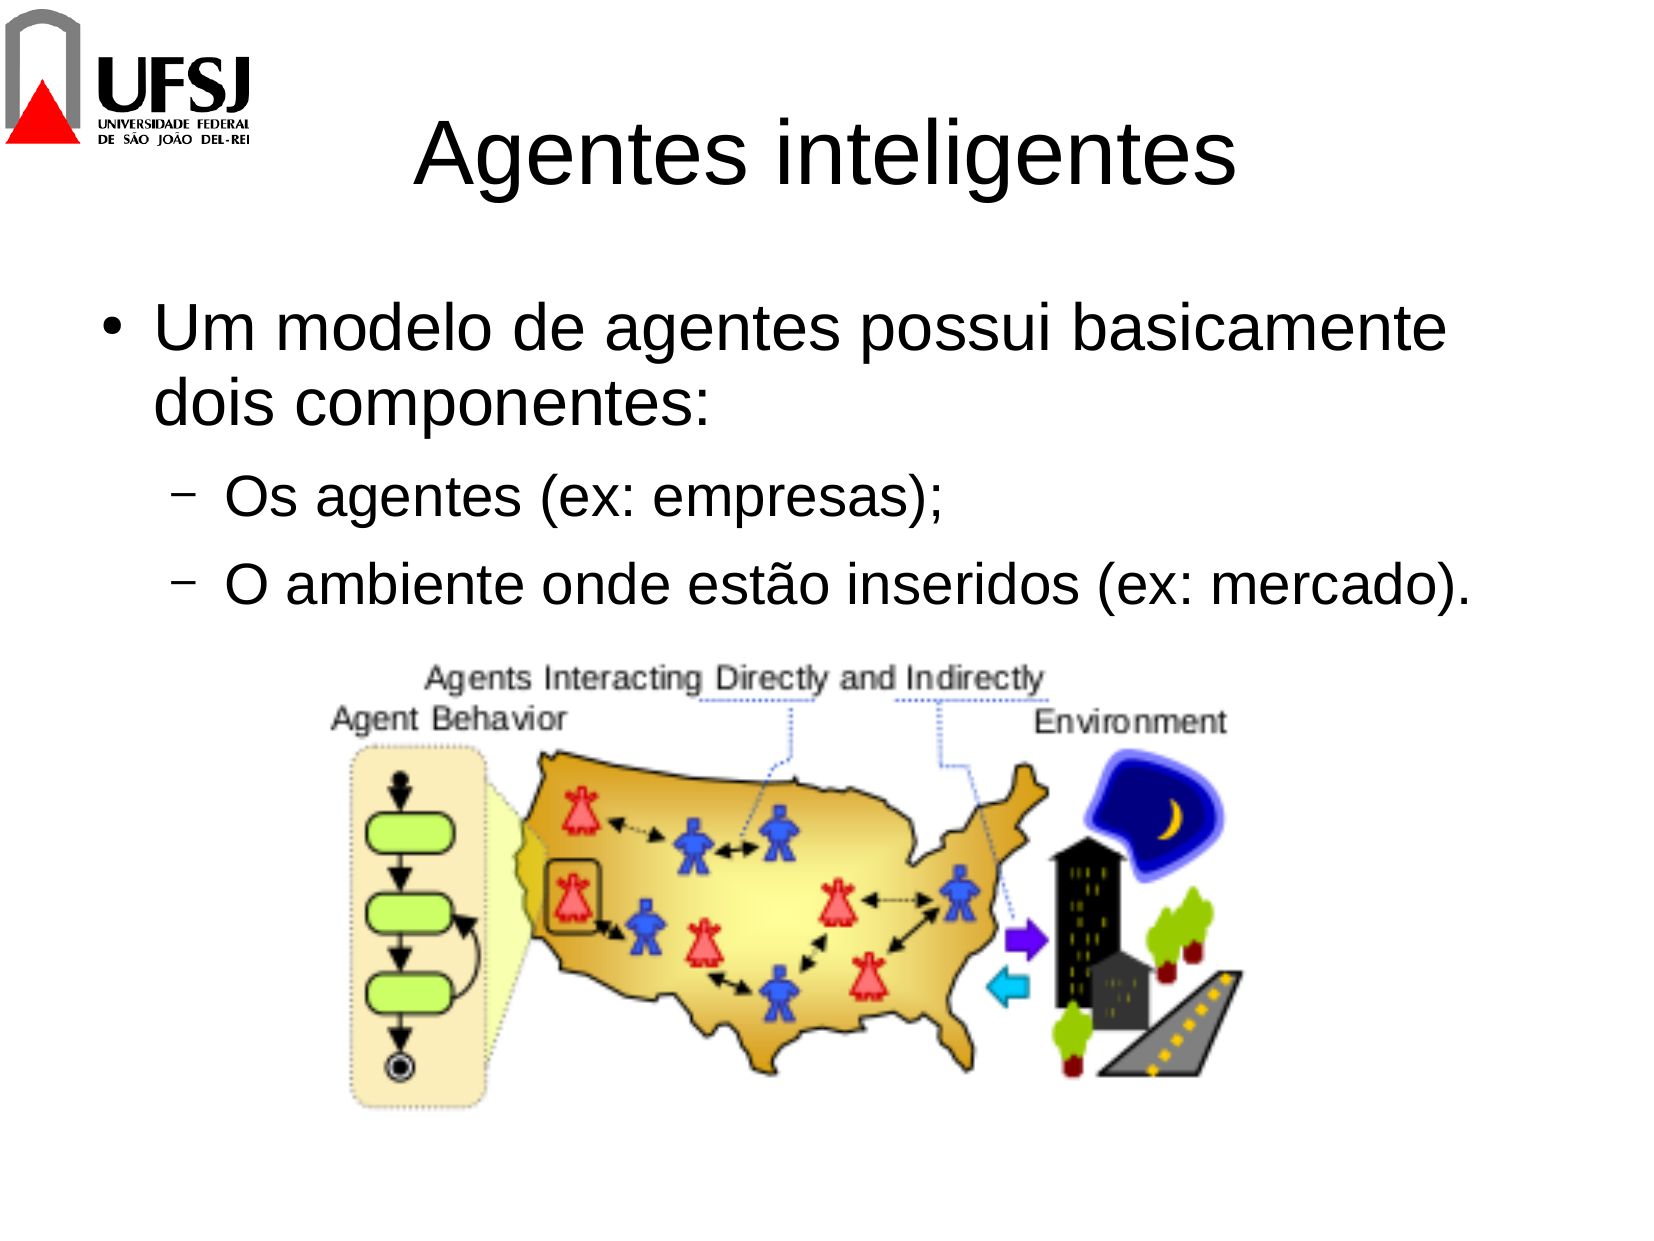

# Agentes inteligentes
Um modelo de agentes possui basicamente dois componentes:
Os agentes (ex: empresas);
O ambiente onde estão inseridos (ex: mercado).